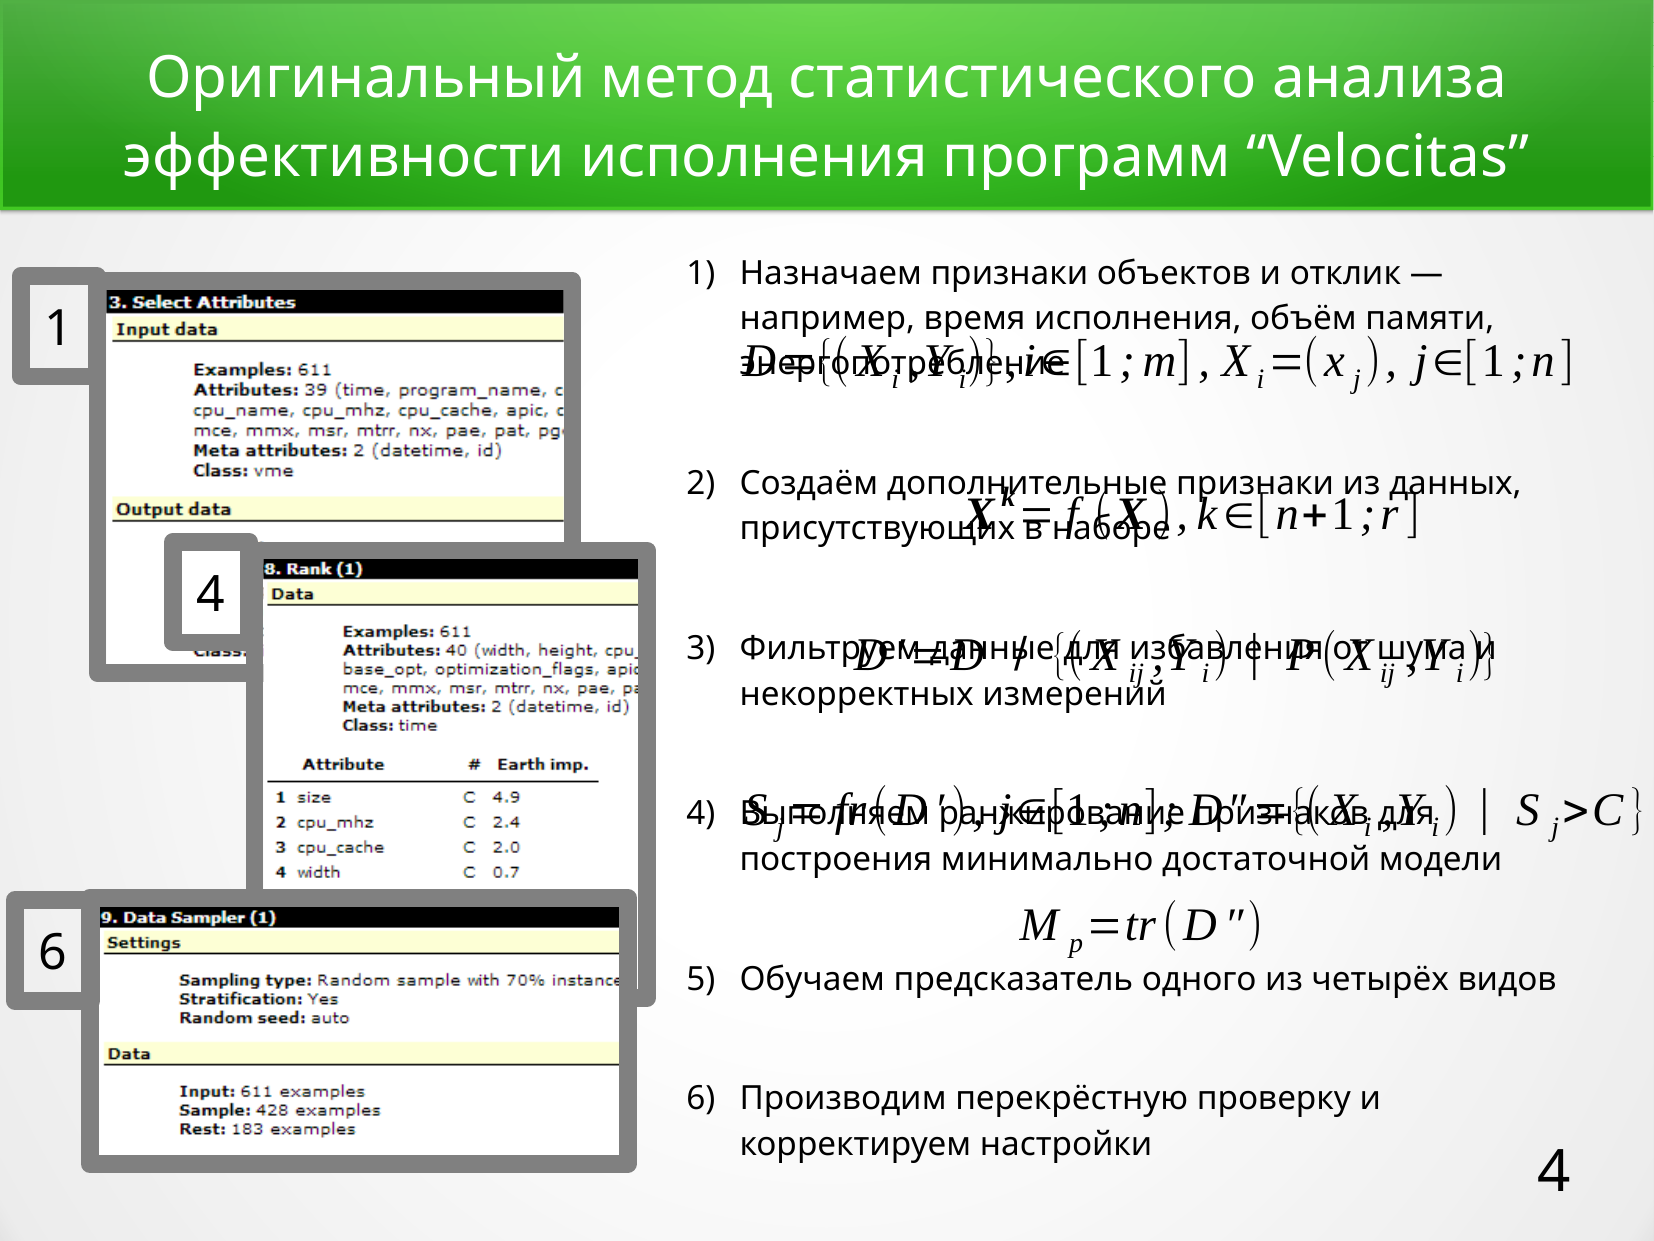

# Оригинальный метод статистического анализа эффективности исполнения программ “Velocitas”
Назначаем признаки объектов и отклик — например, время исполнения, объём памяти, энергопотребление
Создаём дополнительные признаки из данных, присутствующих в наборе
Фильтруем данные для избавления от шума и некорректных измерений
Выполняем ранжирование признаков для построения минимально достаточной модели
Обучаем предсказатель одного из четырёх видов
Производим перекрёстную проверку и корректируем настройки
1
4
6
4